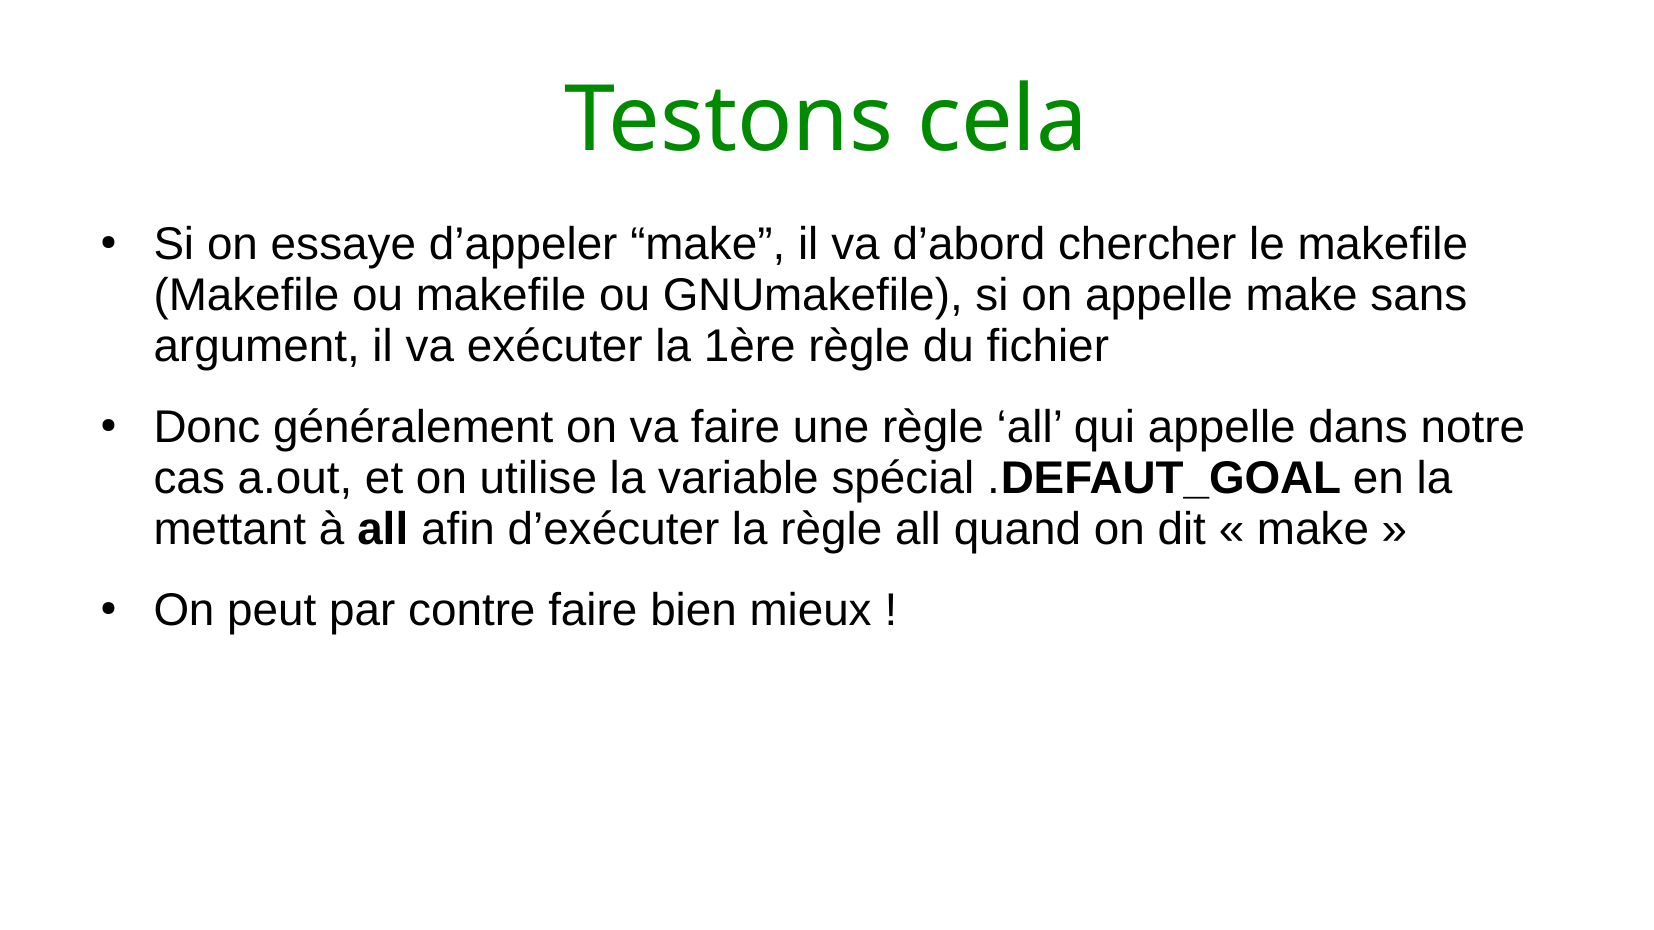

# Testons cela
Si on essaye d’appeler “make”, il va d’abord chercher le makefile (Makefile ou makefile ou GNUmakefile), si on appelle make sans argument, il va exécuter la 1ère règle du fichier
Donc généralement on va faire une règle ‘all’ qui appelle dans notre cas a.out, et on utilise la variable spécial .DEFAUT_GOAL en la mettant à all afin d’exécuter la règle all quand on dit « make »
On peut par contre faire bien mieux !